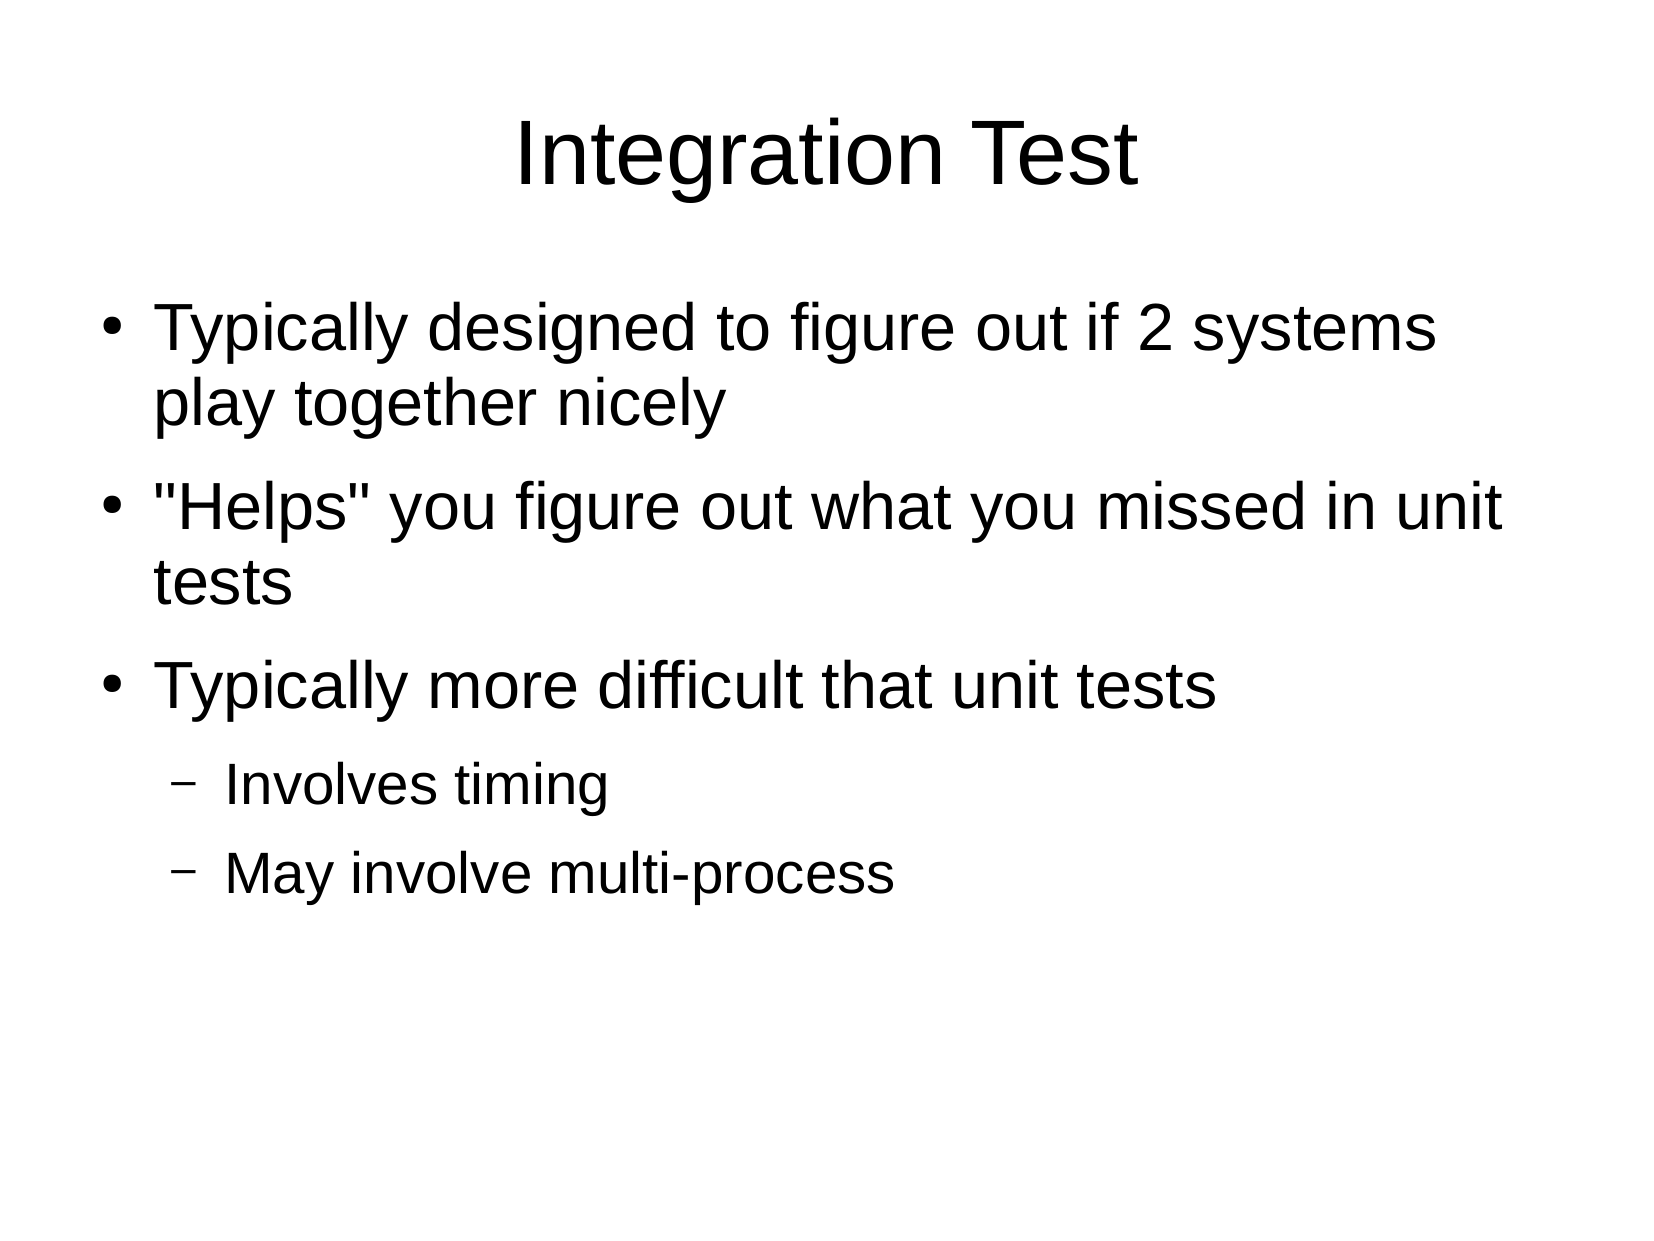

# Integration Test
Typically designed to figure out if 2 systems play together nicely
"Helps" you figure out what you missed in unit tests
Typically more difficult that unit tests
Involves timing
May involve multi-process